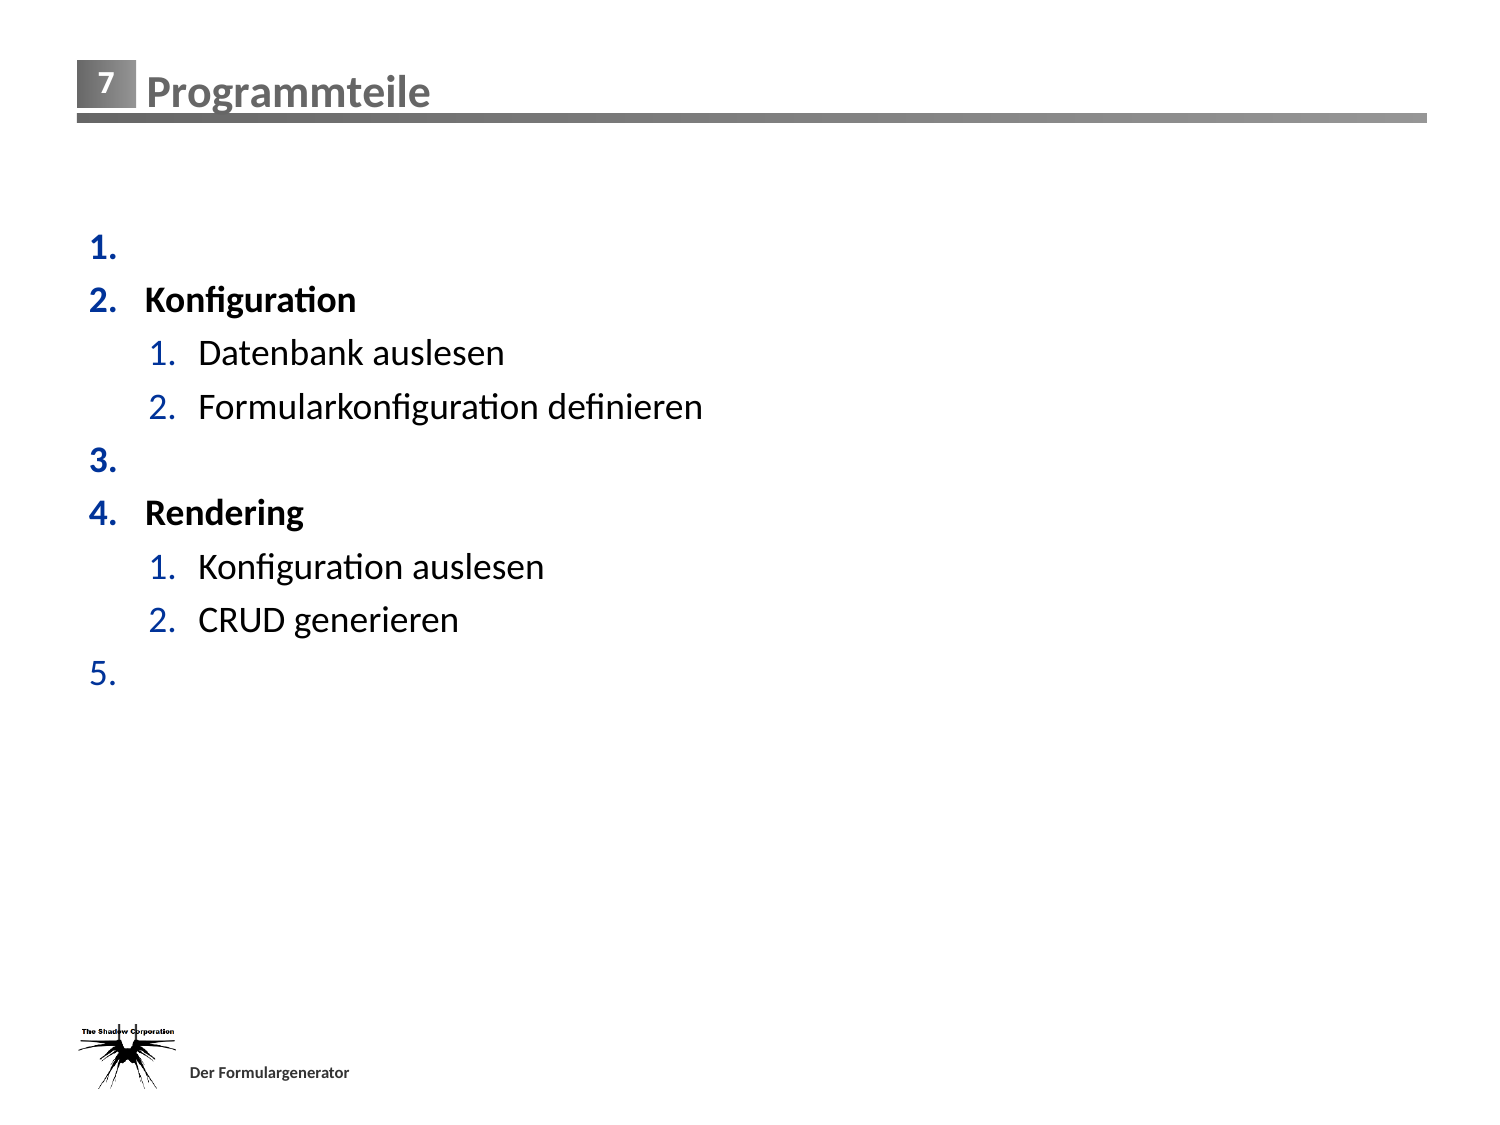

# Programmteile
Konfiguration
Datenbank auslesen
Formularkonfiguration definieren
Rendering
Konfiguration auslesen
CRUD generieren